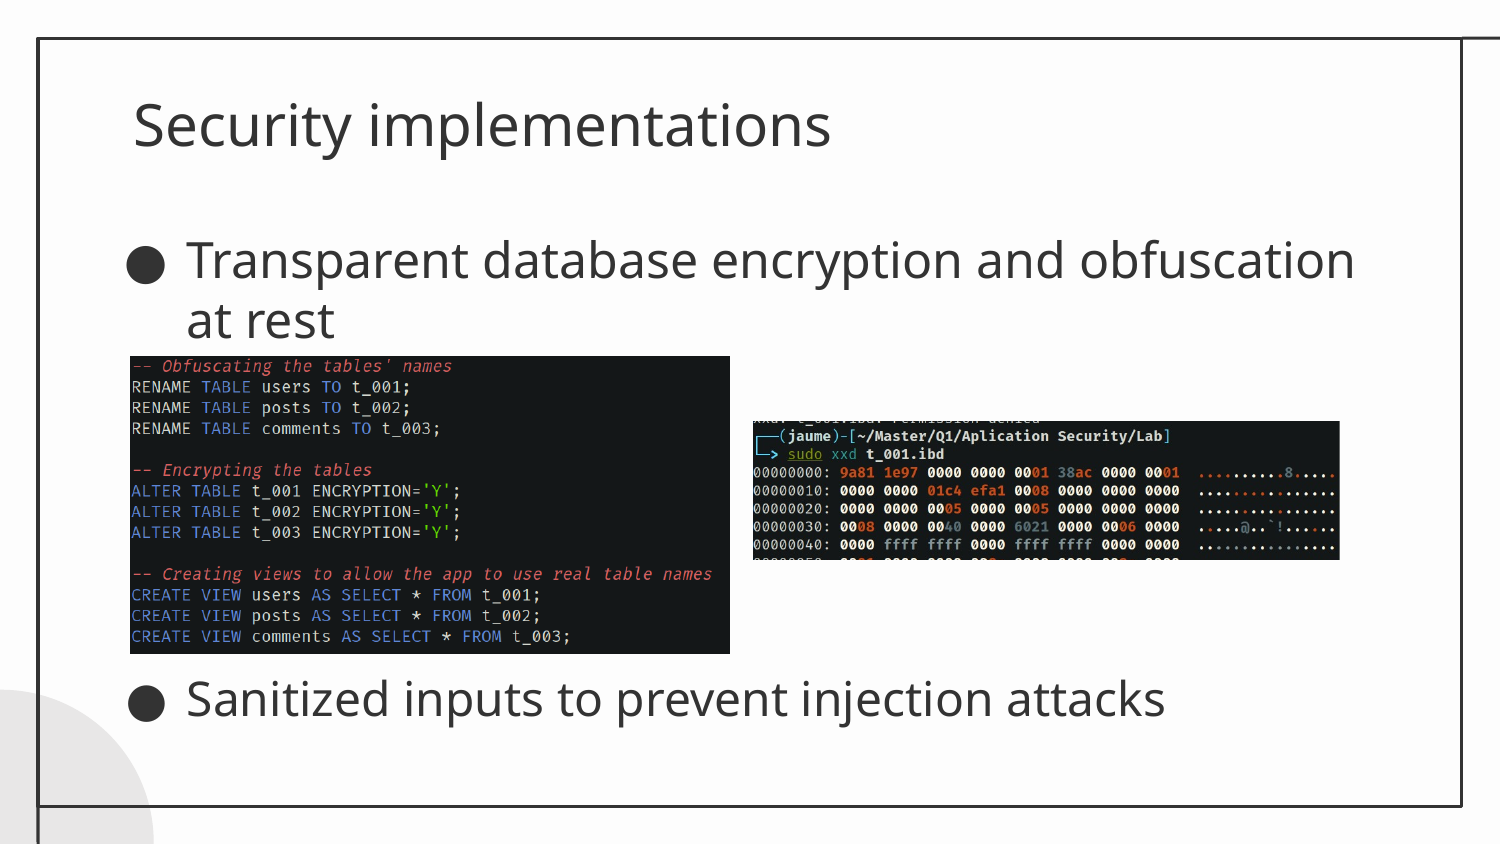

# Security implementations
Transparent database encryption and obfuscation at rest
Sanitized inputs to prevent injection attacks